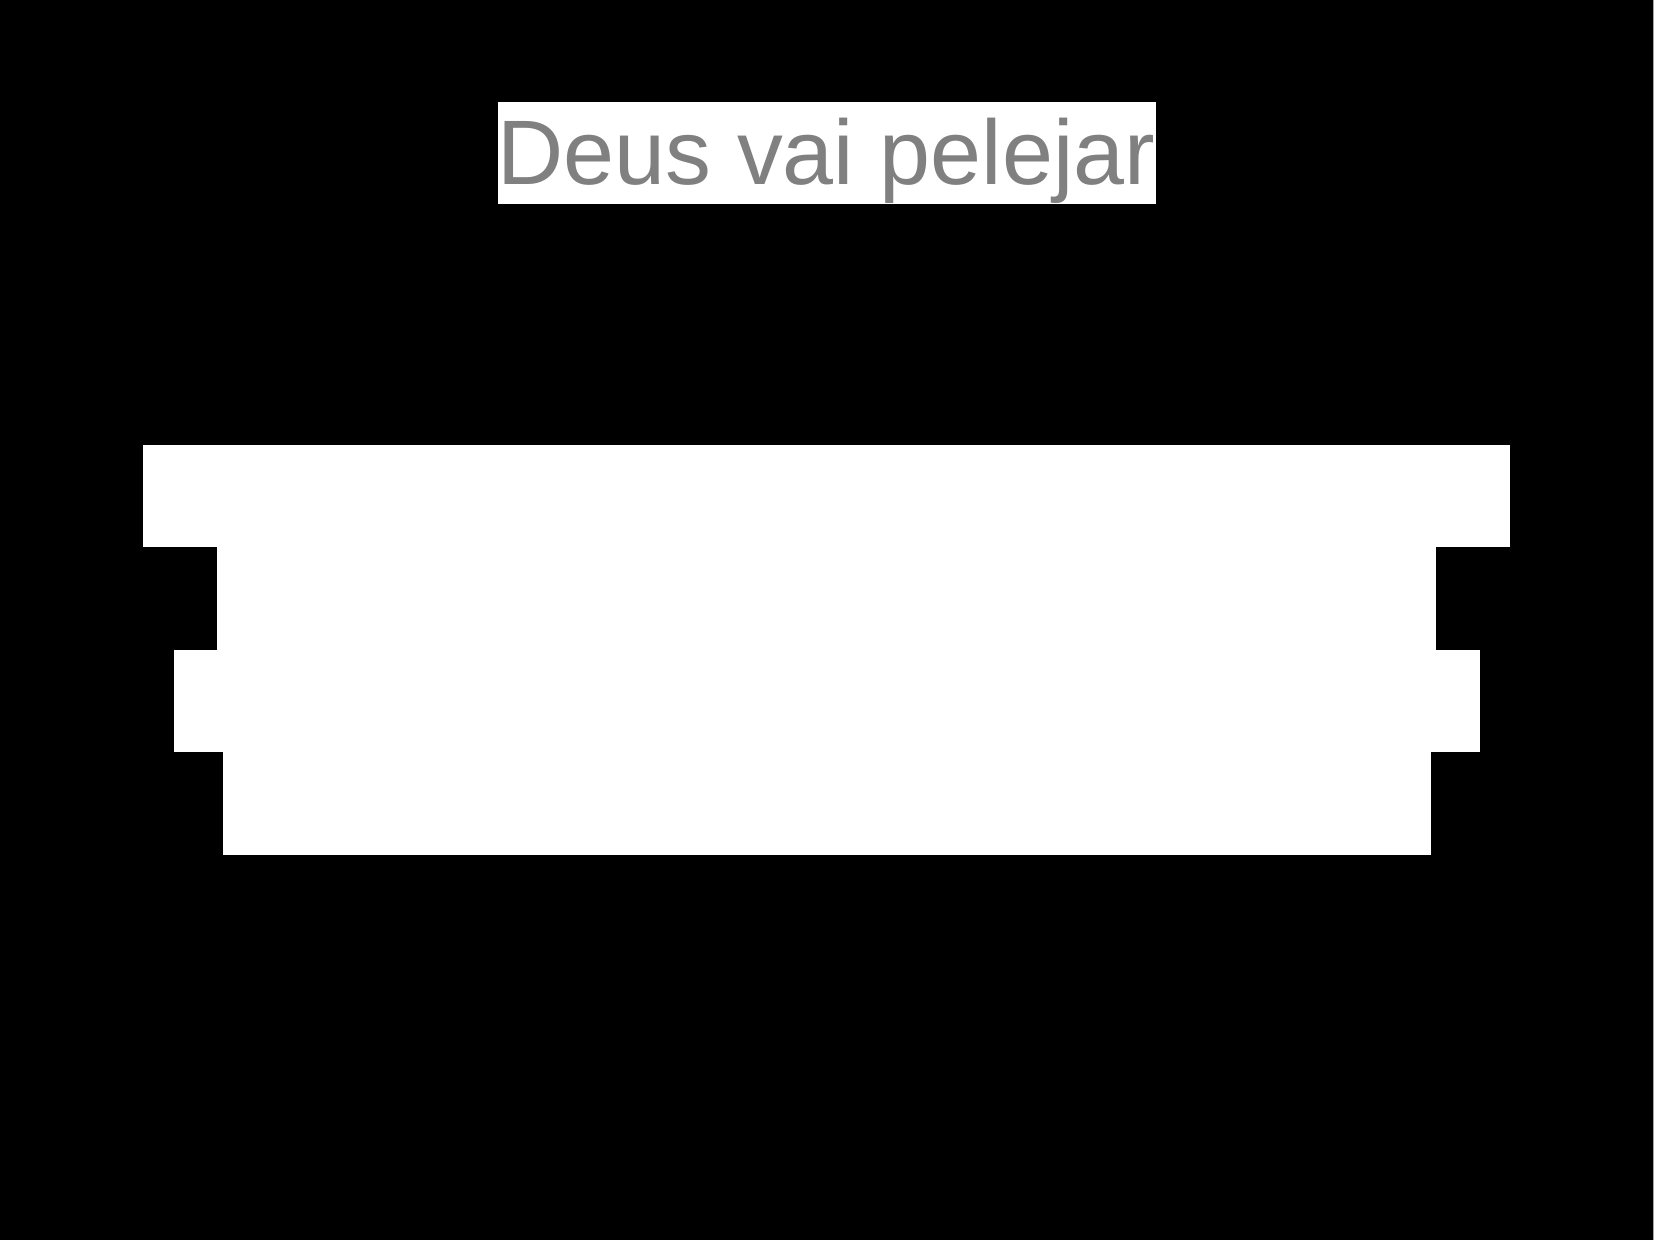

# Deus vai pelejar
Tentaram te matar com palavras,
tentaram impedir o teu louvor
mas tudo isso não dá em nada,
Teu Deus forte é teu ajudador